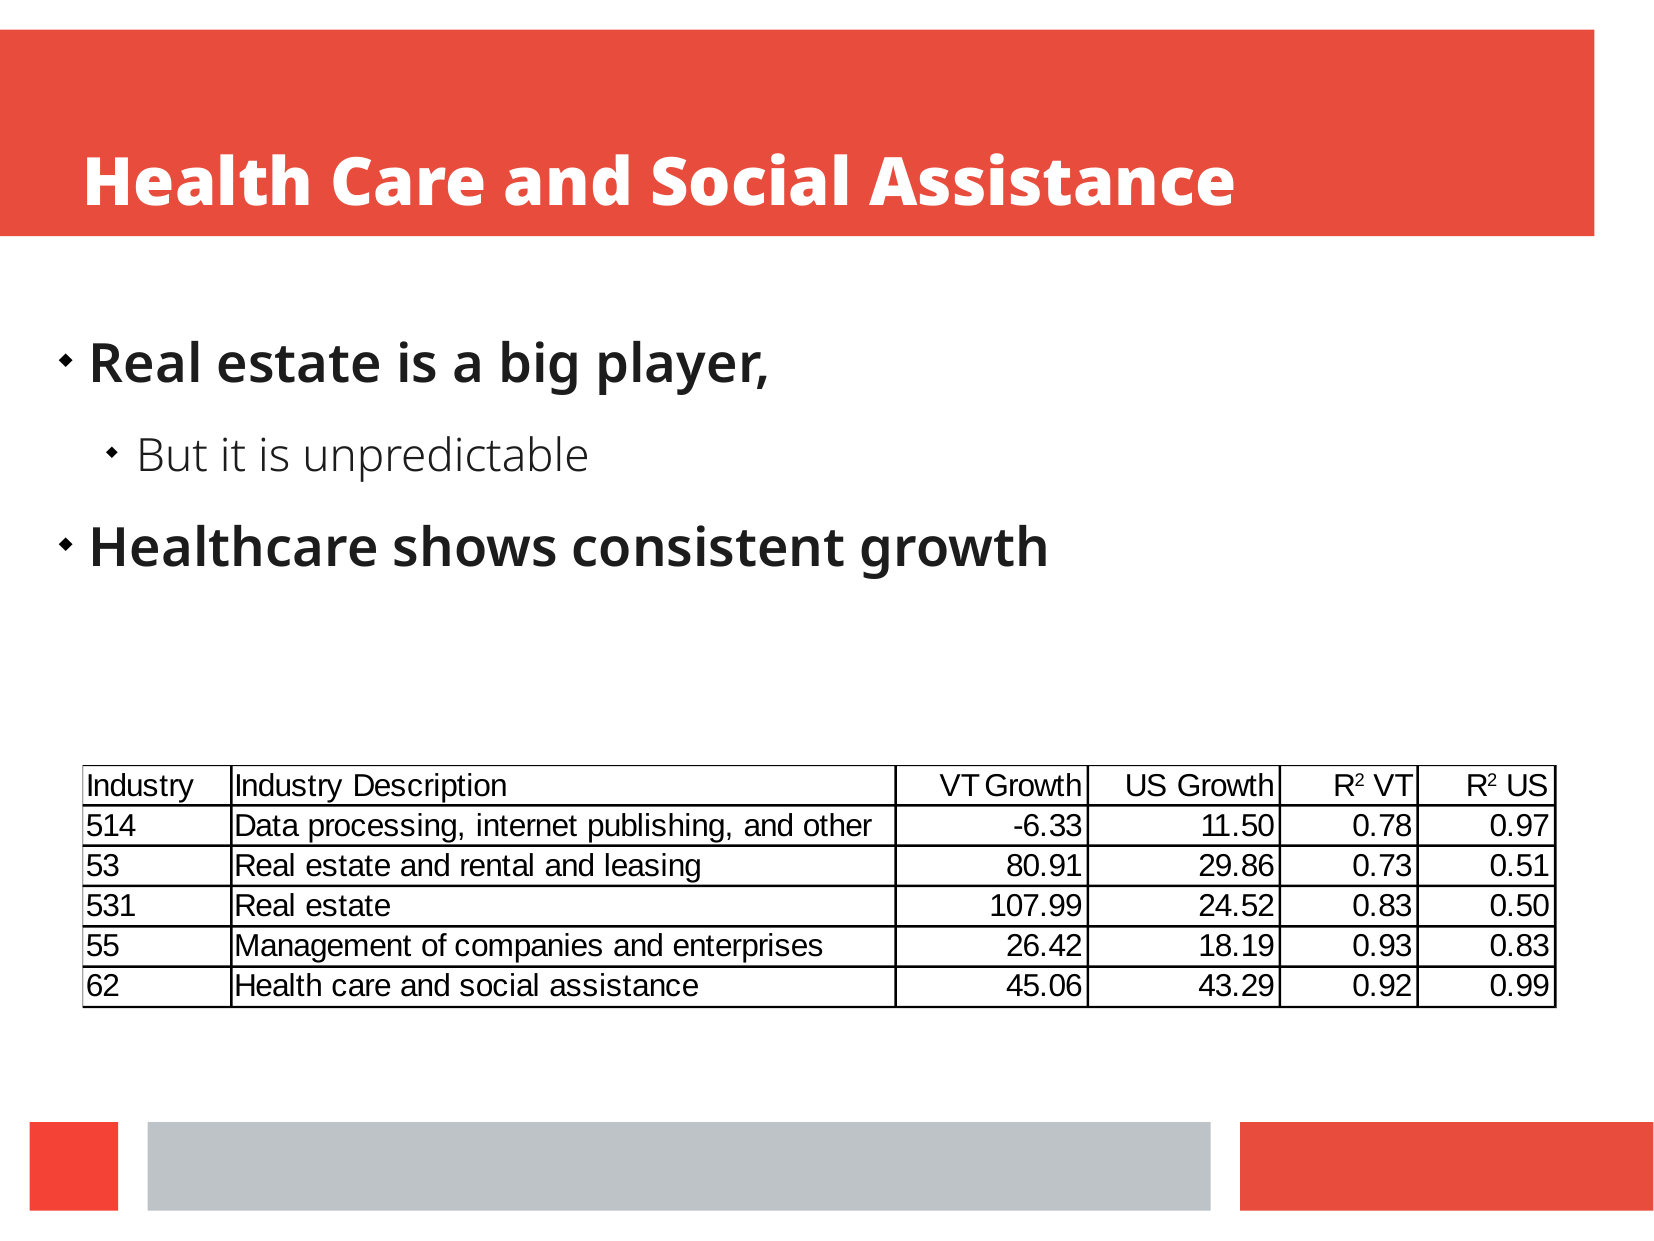

# Health Care and Social Assistance
Real estate is a big player,
But it is unpredictable
Healthcare shows consistent growth